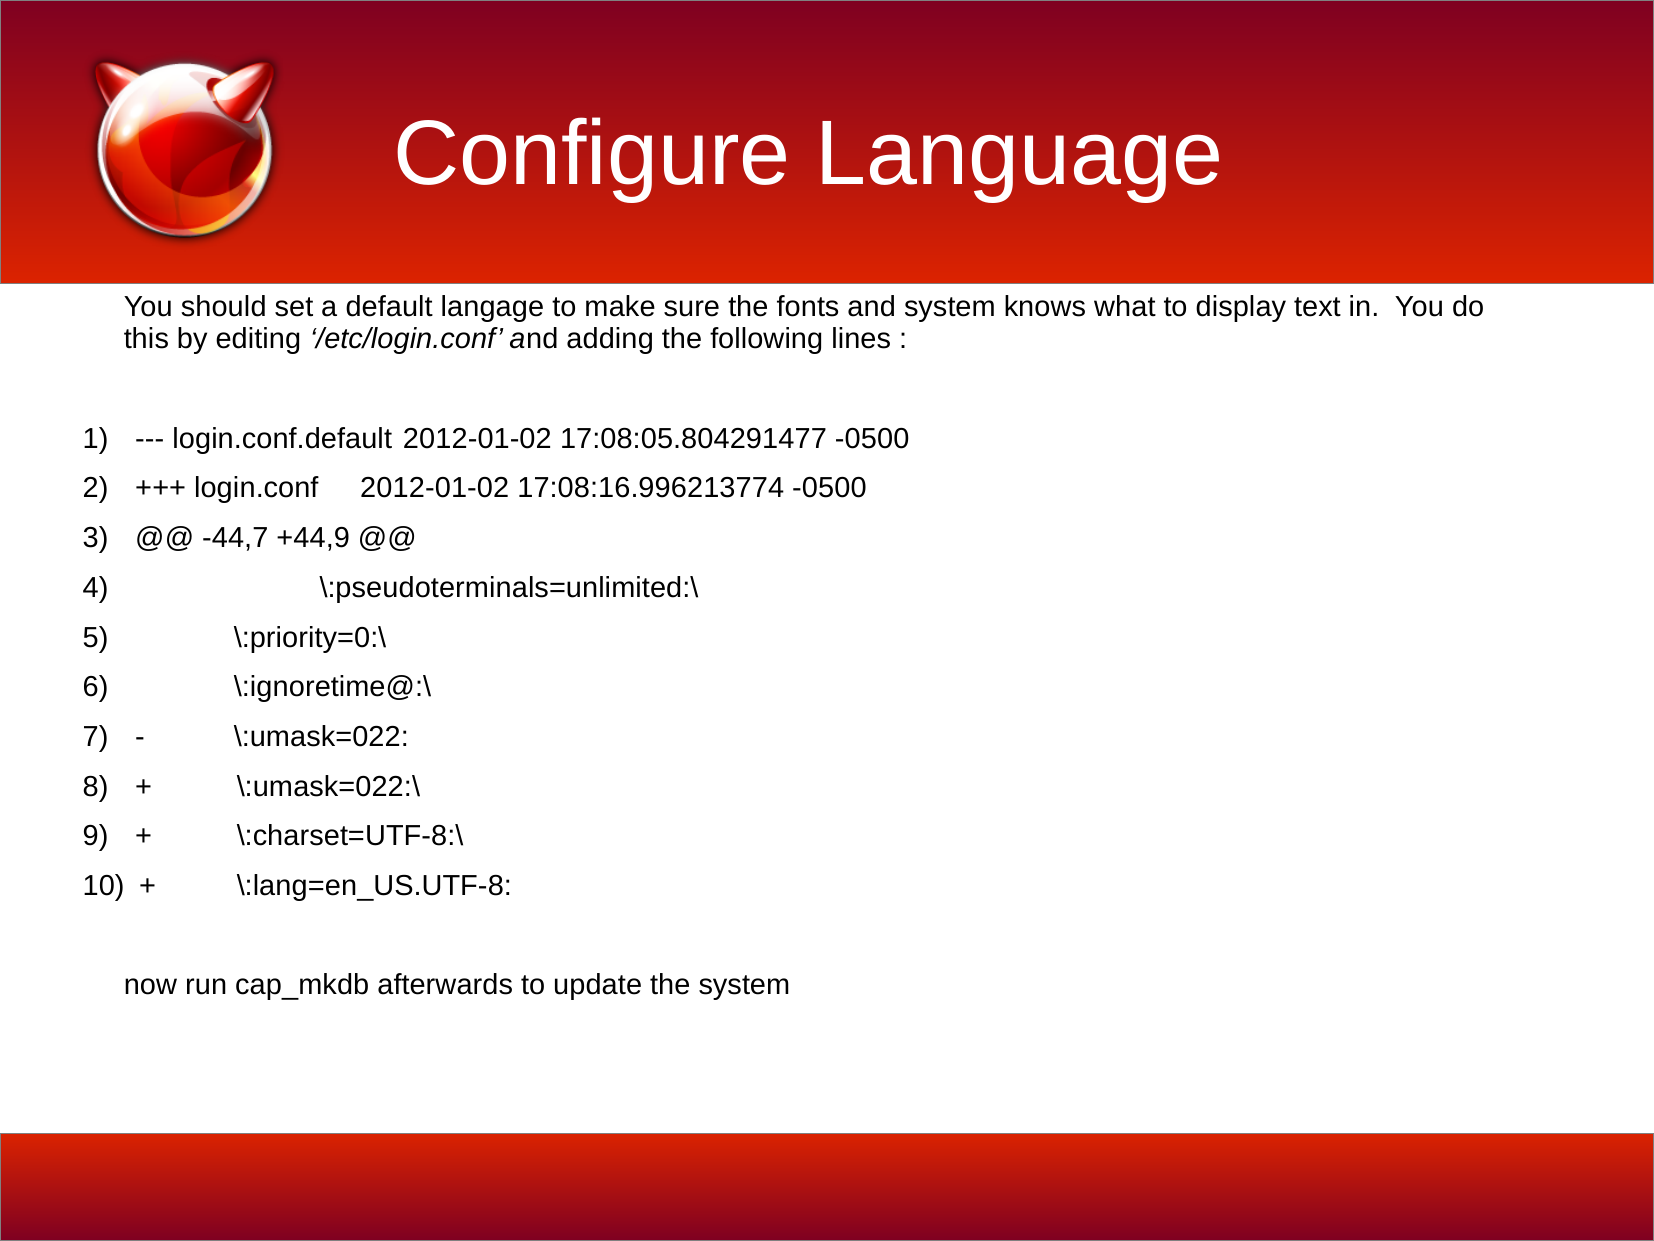

# Configure Language
You should set a default langage to make sure the fonts and system knows what to display text in. You do this by editing ‘/etc/login.conf’ and adding the following lines :
 --- login.conf.default	2012-01-02 17:08:05.804291477 -0500
 +++ login.conf	2012-01-02 17:08:16.996213774 -0500
 @@ -44,7 +44,9 @@
 			 \:pseudoterminals=unlimited:\
 	 \:priority=0:\
 	 \:ignoretime@:\
 -	 \:umask=022:
 +	 \:umask=022:\
 +	 \:charset=UTF-8:\
 +	 \:lang=en_US.UTF-8:
now run cap_mkdb afterwards to update the system